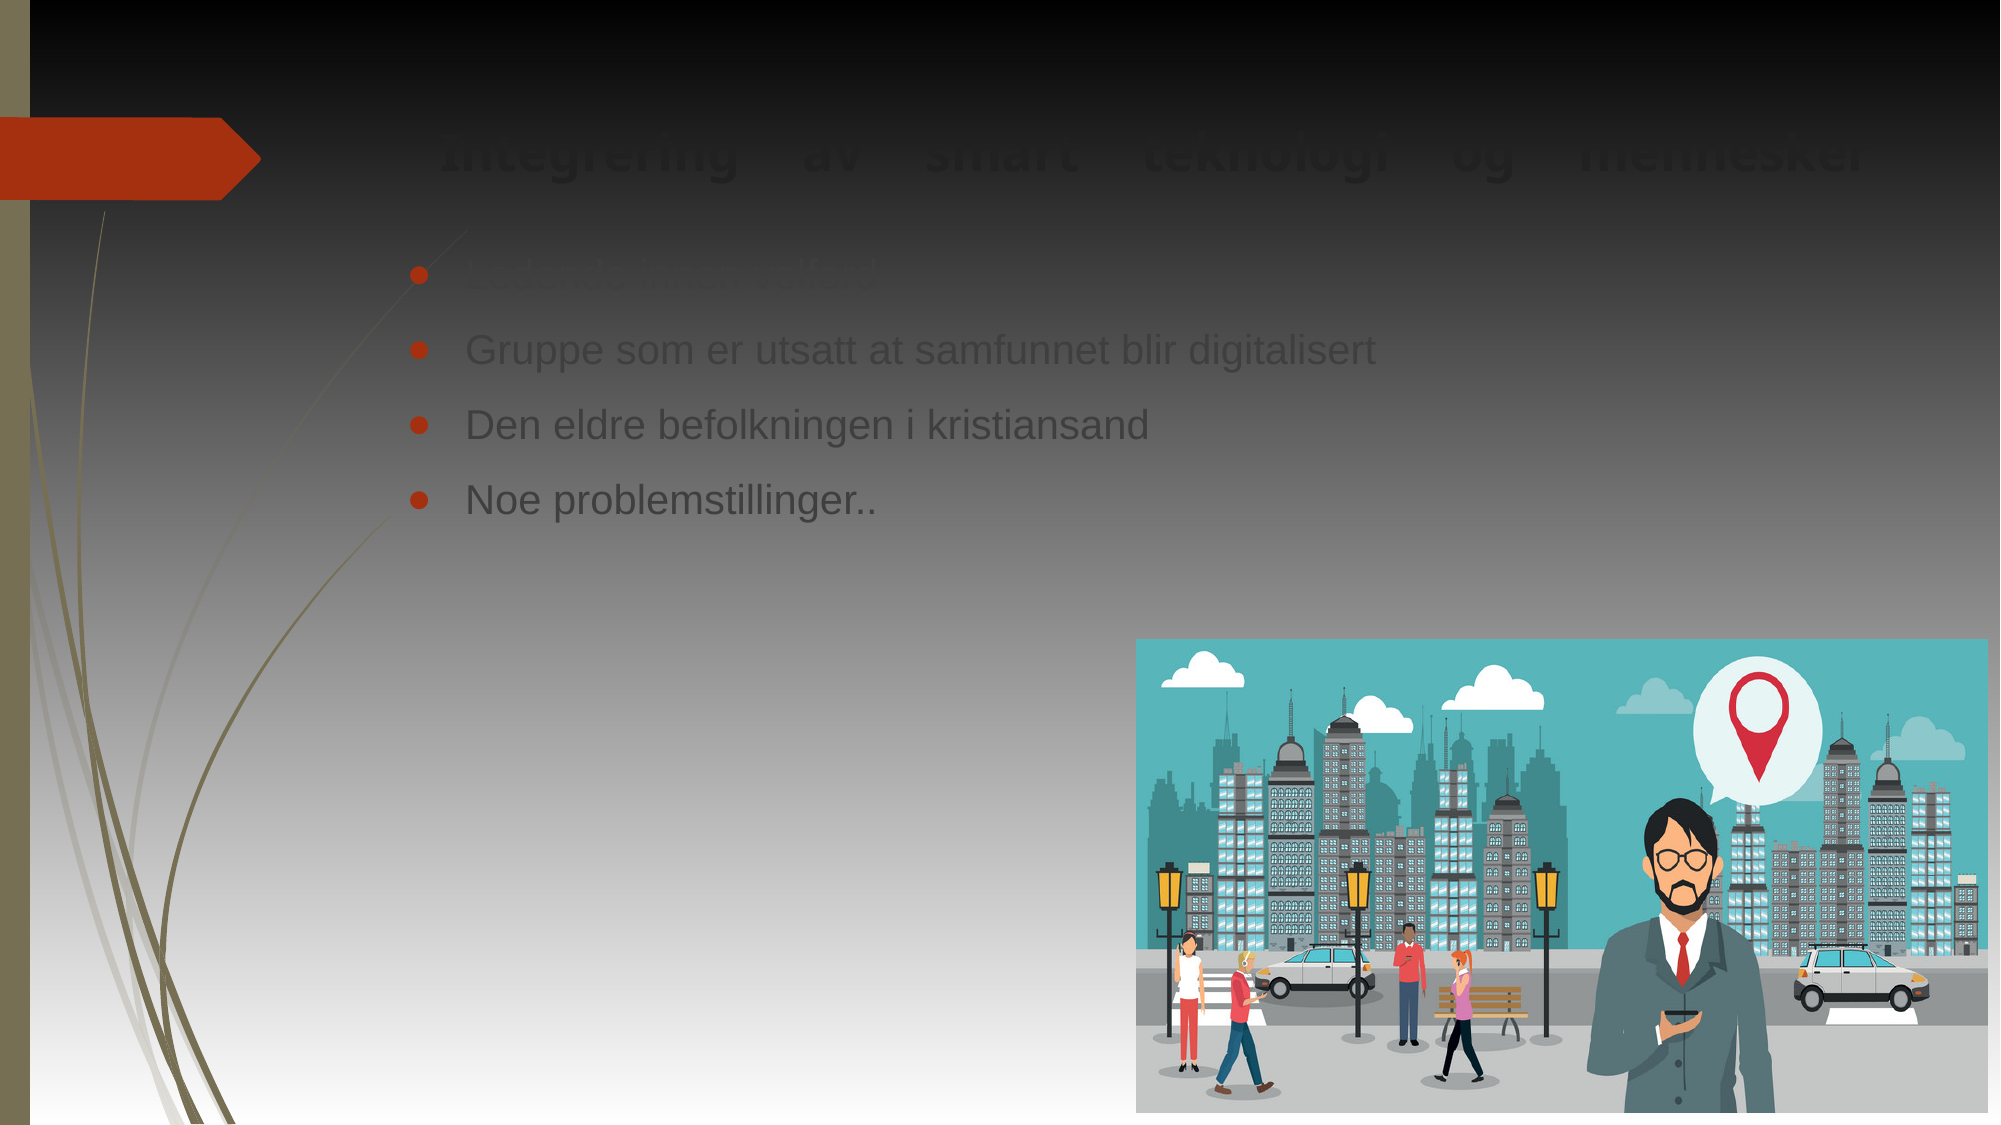

# Integrering av smart teknologi og mennesker
Ledende innen velferd
Gruppe som er utsatt at samfunnet blir digitalisert
Den eldre befolkningen i kristiansand
Noe problemstillinger..